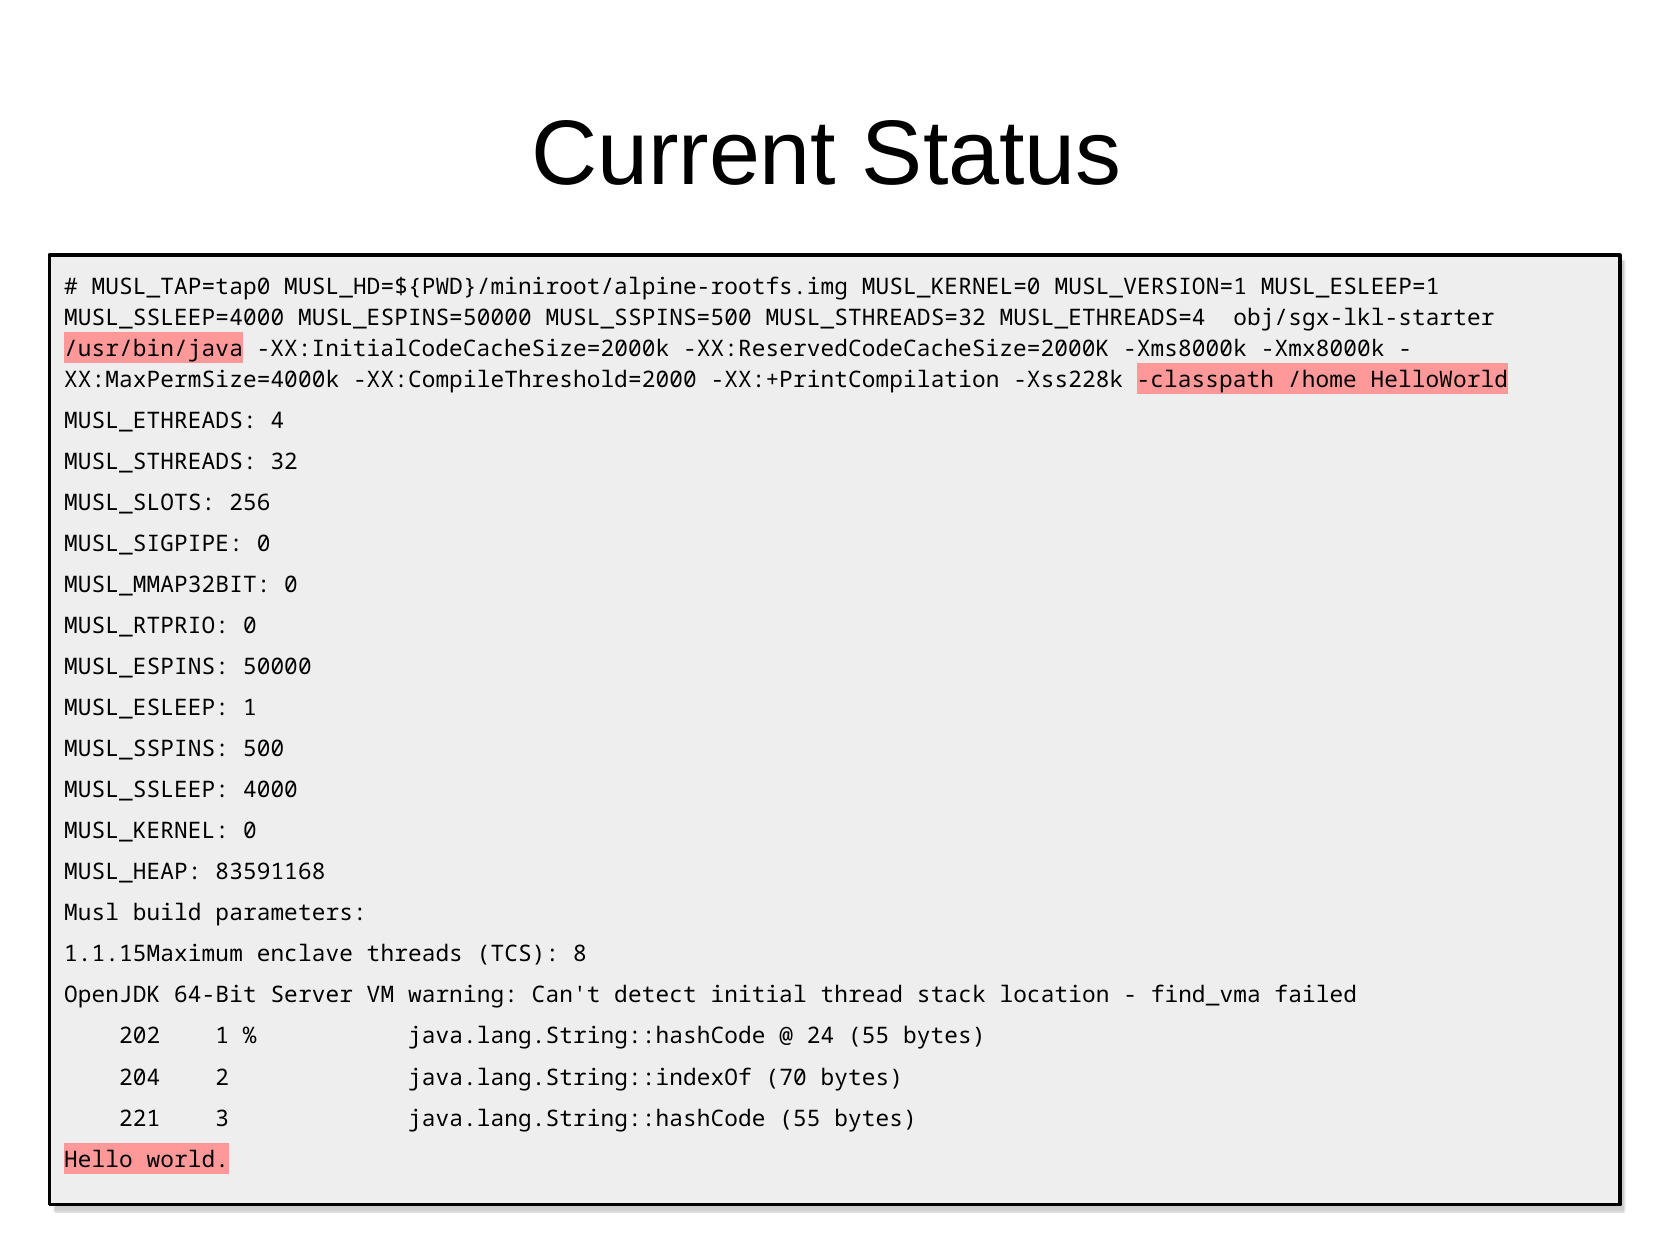

# Current Status
# MUSL_TAP=tap0 MUSL_HD=${PWD}/miniroot/alpine-rootfs.img MUSL_KERNEL=0 MUSL_VERSION=1 MUSL_ESLEEP=1 MUSL_SSLEEP=4000 MUSL_ESPINS=50000 MUSL_SSPINS=500 MUSL_STHREADS=32 MUSL_ETHREADS=4 obj/sgx-lkl-starter /usr/bin/java -XX:InitialCodeCacheSize=2000k -XX:ReservedCodeCacheSize=2000K -Xms8000k -Xmx8000k -XX:MaxPermSize=4000k -XX:CompileThreshold=2000 -XX:+PrintCompilation -Xss228k -classpath /home HelloWorld
MUSL_ETHREADS: 4
MUSL_STHREADS: 32
MUSL_SLOTS: 256
MUSL_SIGPIPE: 0
MUSL_MMAP32BIT: 0
MUSL_RTPRIO: 0
MUSL_ESPINS: 50000
MUSL_ESLEEP: 1
MUSL_SSPINS: 500
MUSL_SSLEEP: 4000
MUSL_KERNEL: 0
MUSL_HEAP: 83591168
Musl build parameters:
1.1.15Maximum enclave threads (TCS): 8
OpenJDK 64-Bit Server VM warning: Can't detect initial thread stack location - find_vma failed
 202 1 % java.lang.String::hashCode @ 24 (55 bytes)
 204 2 java.lang.String::indexOf (70 bytes)
 221 3 java.lang.String::hashCode (55 bytes)
Hello world.